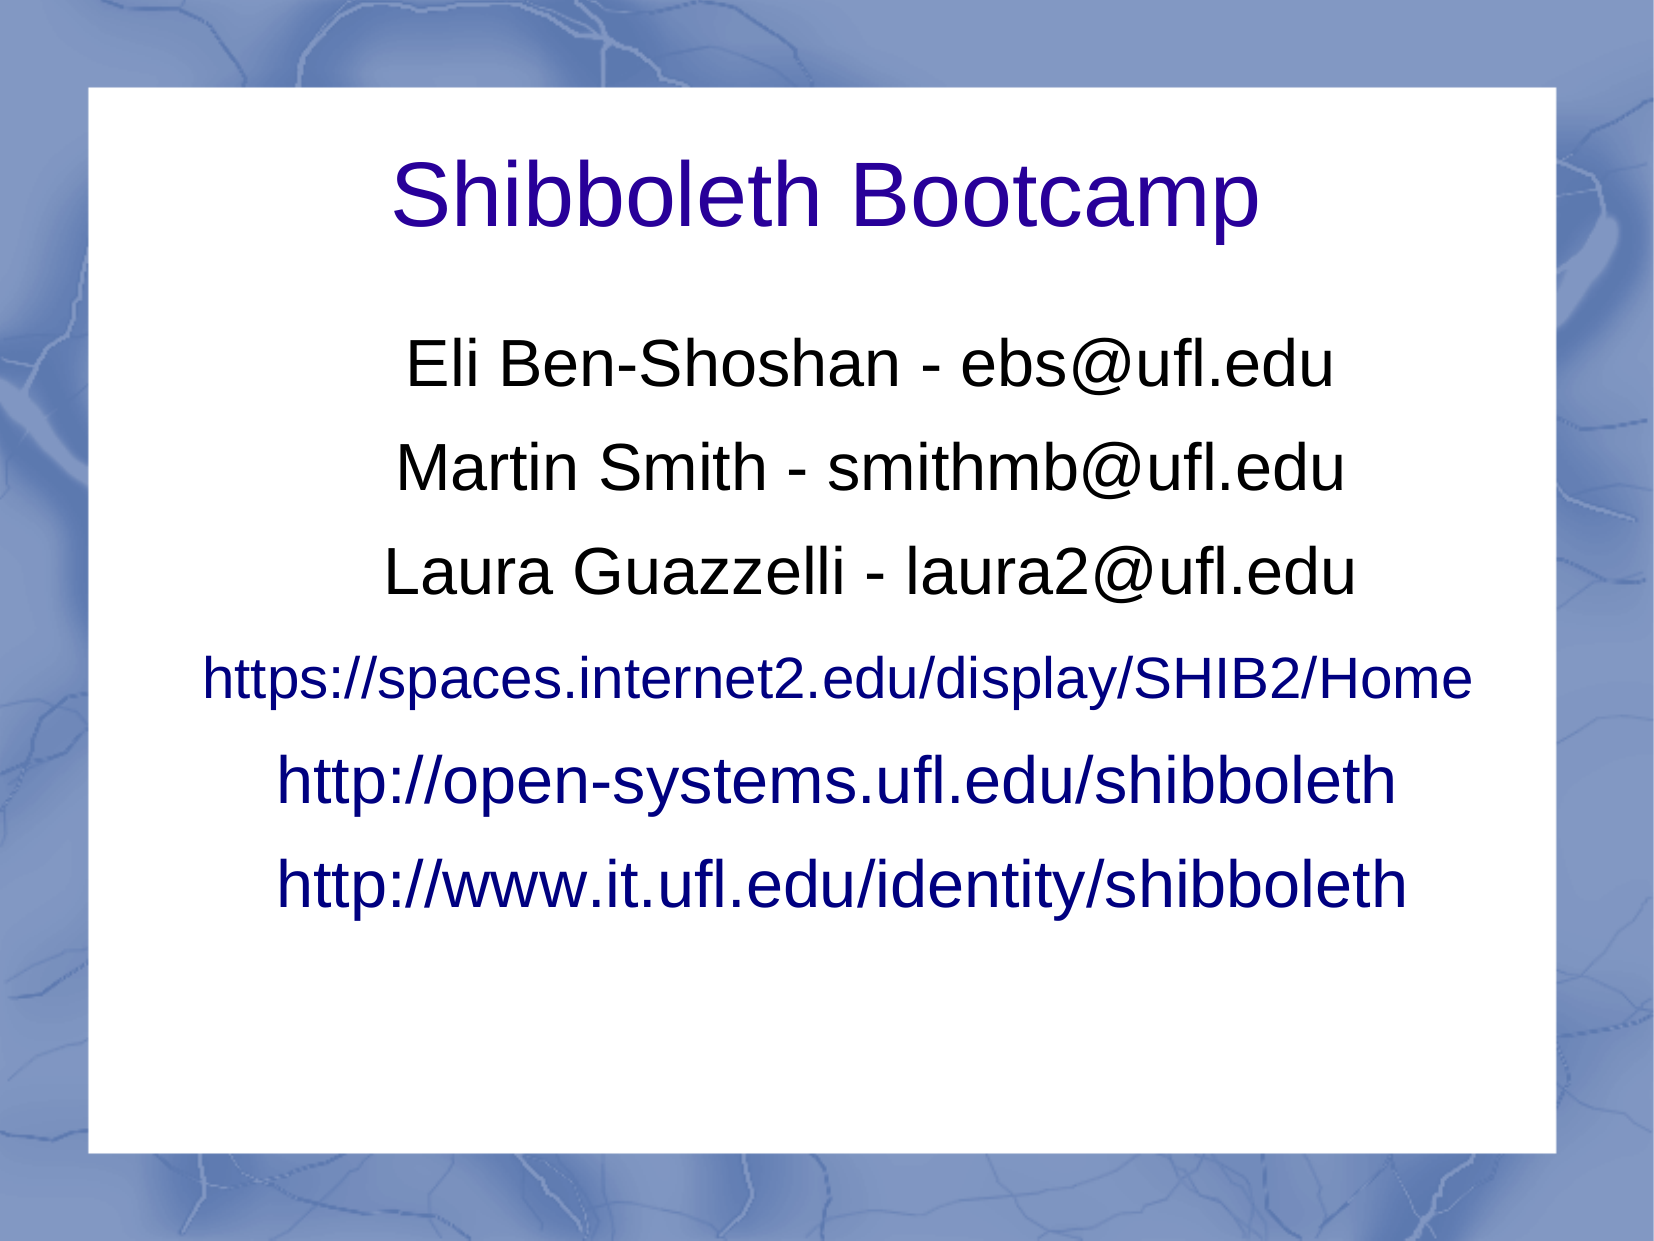

# Shibboleth Bootcamp
Eli Ben-Shoshan - ebs@ufl.edu
Martin Smith - smithmb@ufl.edu
Laura Guazzelli - laura2@ufl.edu
 https://spaces.internet2.edu/display/SHIB2/Home
 http://open-systems.ufl.edu/shibboleth
 http://www.it.ufl.edu/identity/shibboleth